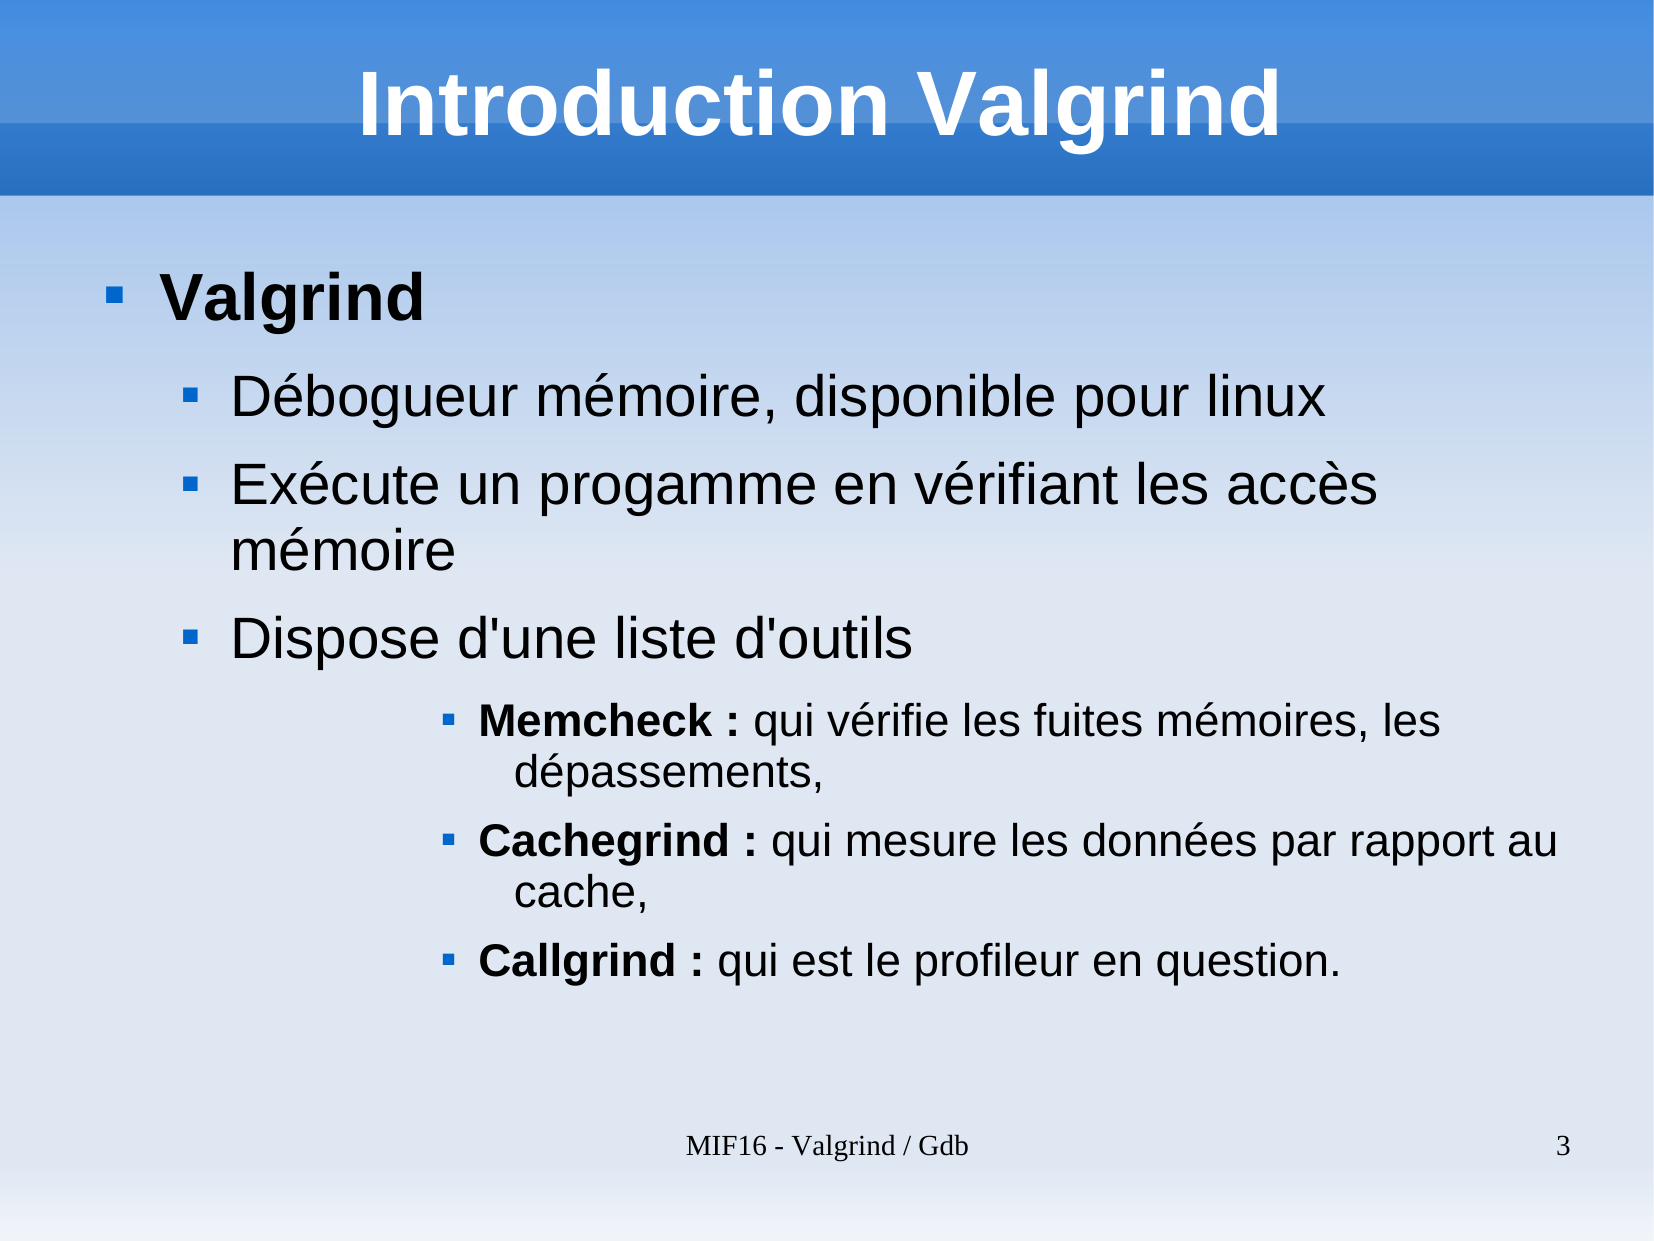

# Introduction Valgrind
Valgrind
Débogueur mémoire, disponible pour linux
Exécute un progamme en vérifiant les accès mémoire
Dispose d'une liste d'outils
Memcheck : qui vérifie les fuites mémoires, les dépassements,
Cachegrind : qui mesure les données par rapport au cache,
Callgrind : qui est le profileur en question.
MIF16 - Valgrind / Gdb
3